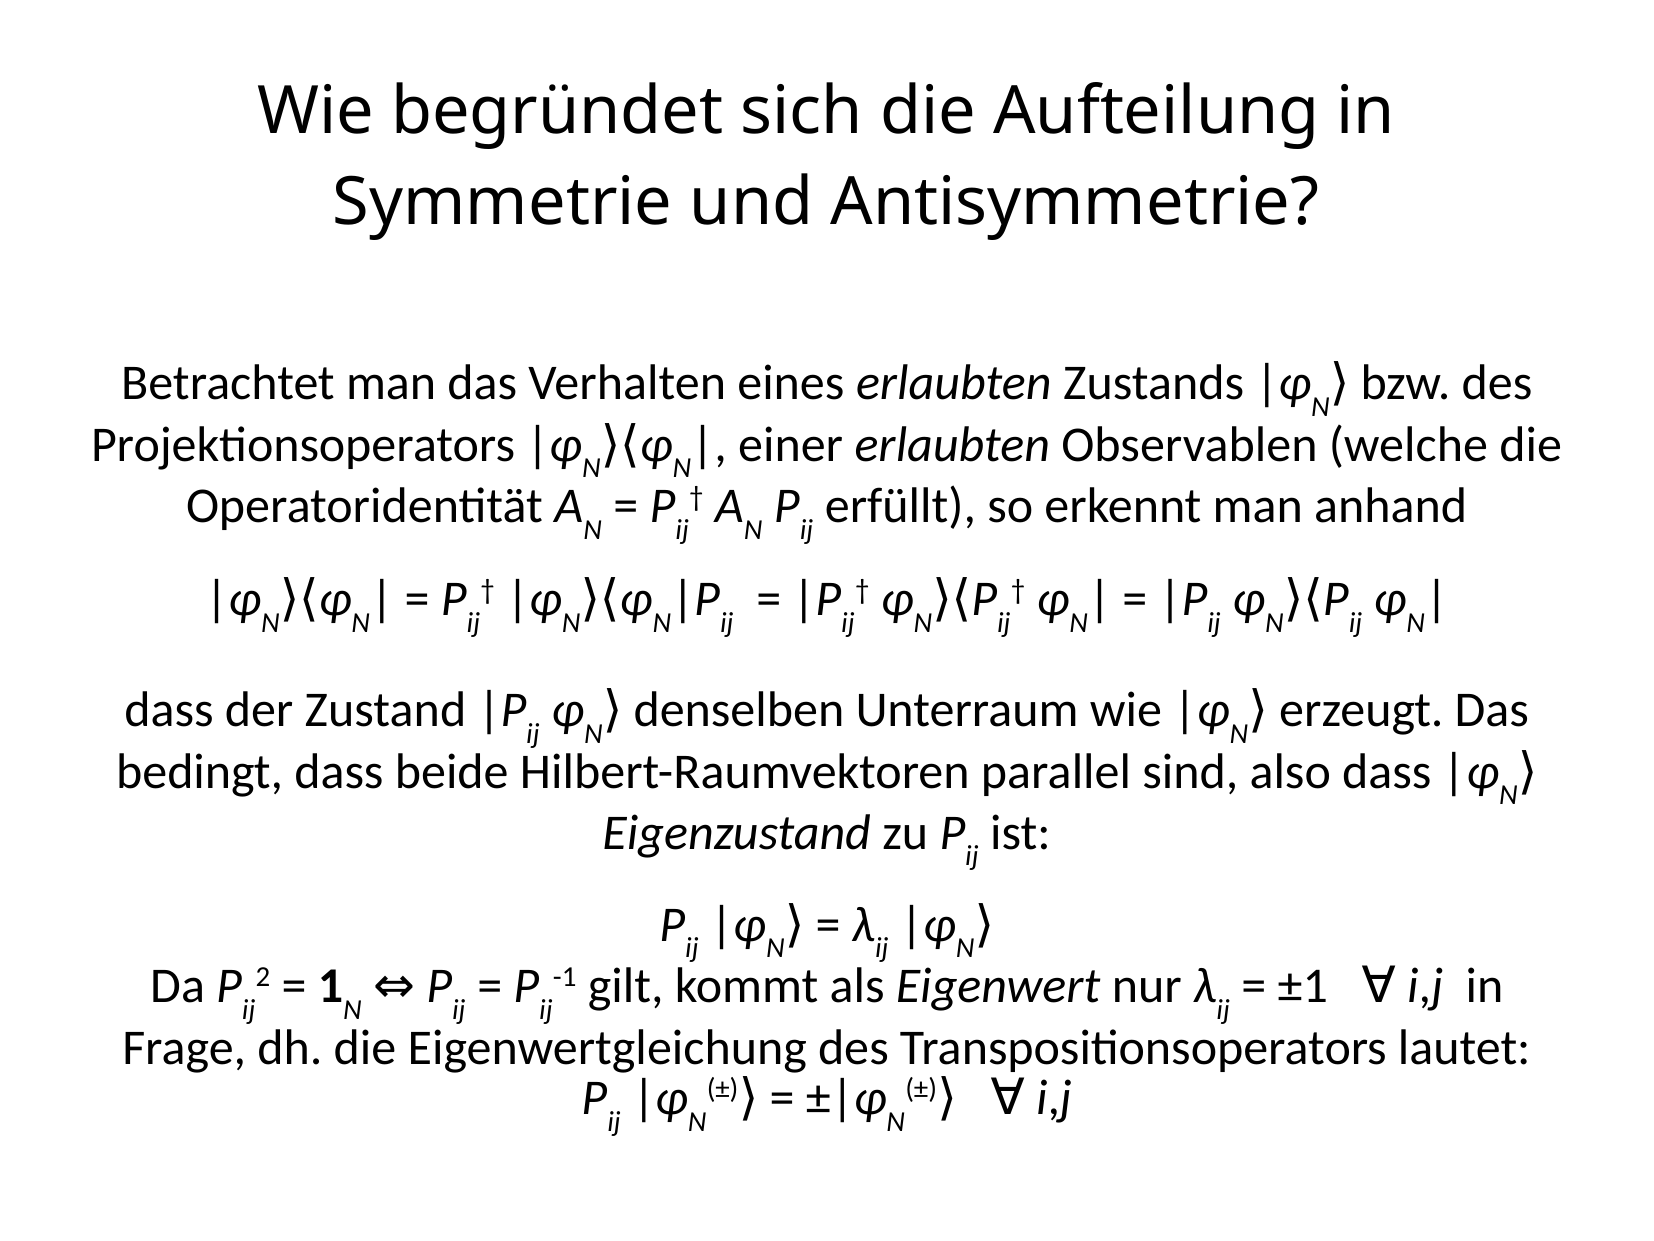

# Wie begründet sich die Aufteilung in Symmetrie und Antisymmetrie?
Betrachtet man das Verhalten eines erlaubten Zustands |φN⟩ bzw. des Projektionsoperators |φN⟩⟨φN|, einer erlaubten Observablen (welche die Operatoridentität AN = Pij† AN Pij erfüllt), so erkennt man anhand
|φN⟩⟨φN| = Pij† |φN⟩⟨φN|Pij = |Pij† φN⟩⟨Pij† φN| = |Pij φN⟩⟨Pij φN|
dass der Zustand |Pij φN⟩ denselben Unterraum wie |φN⟩ erzeugt. Das bedingt, dass beide Hilbert-Raumvektoren parallel sind, also dass |φN⟩ Eigenzustand zu Pij ist:
Pij |φN⟩ = λij |φN⟩
Da Pij2 = 1N ⇔ Pij = Pij-1 gilt, kommt als Eigenwert nur λij = ±1 ∀ i,j in Frage, dh. die Eigenwertgleichung des Transpositionsoperators lautet:
Pij |φN(±)⟩ = ±|φN(±)⟩ ∀ i,j